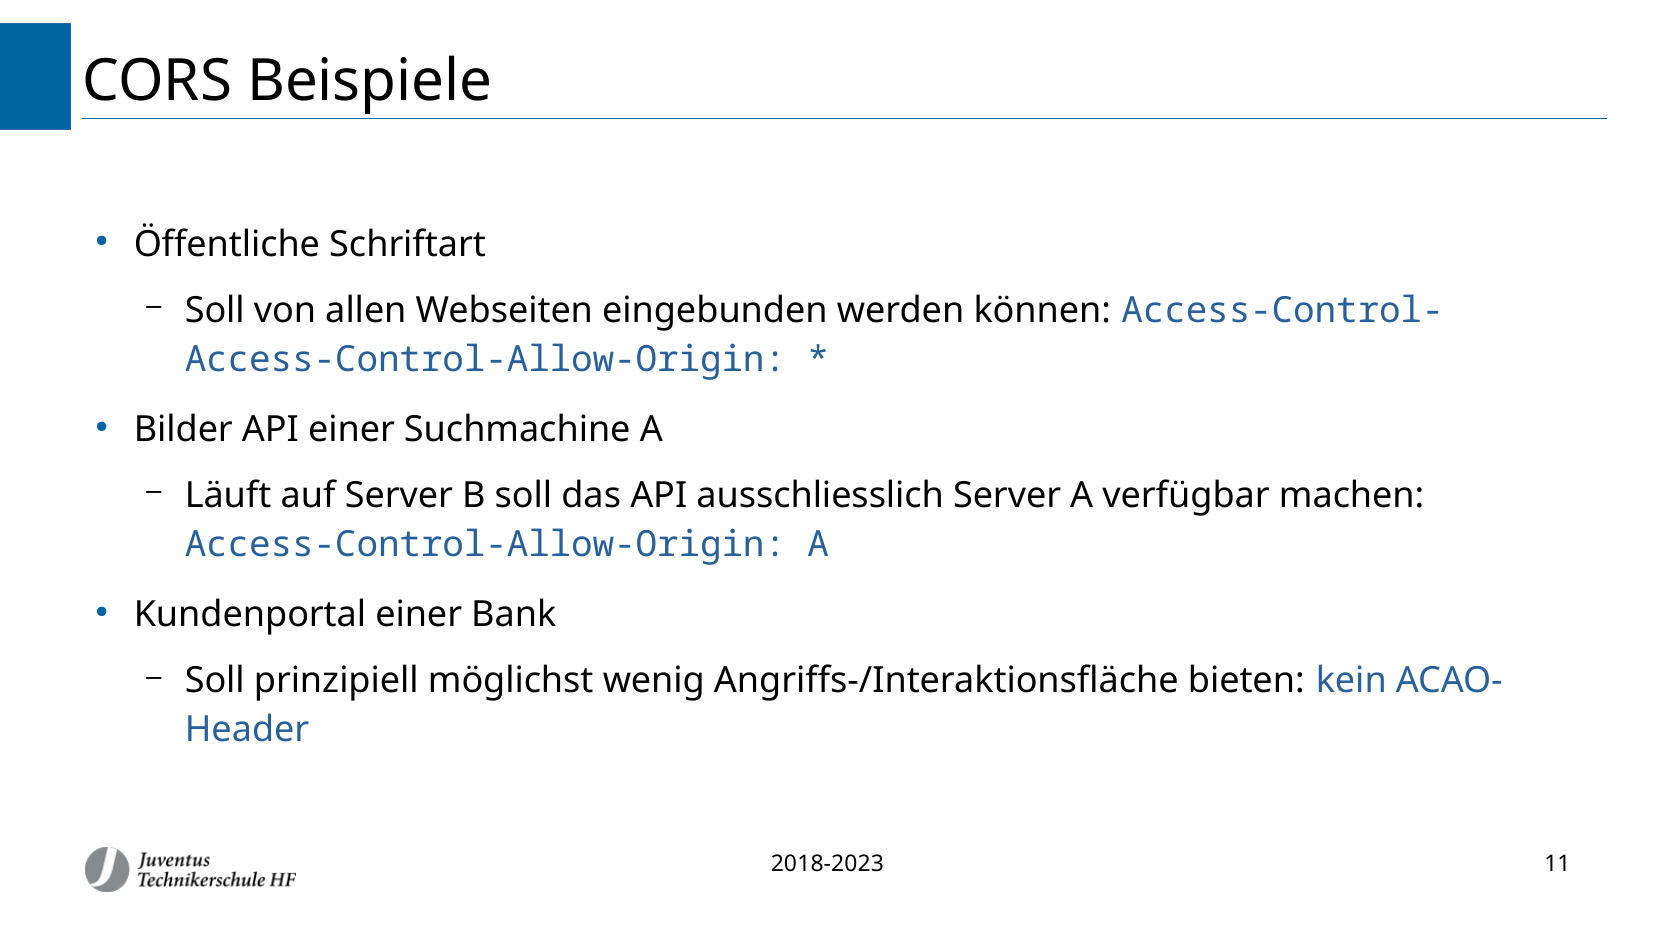

# CORS Beispiele
Öffentliche Schriftart
Soll von allen Webseiten eingebunden werden können: Access-Control-Access-Control-Allow-Origin: *
Bilder API einer Suchmachine A
Läuft auf Server B soll das API ausschliesslich Server A verfügbar machen: Access-Control-Allow-Origin: A
Kundenportal einer Bank
Soll prinzipiell möglichst wenig Angriffs-/Interaktionsfläche bieten: kein ACAO-Header
2018-2023
11